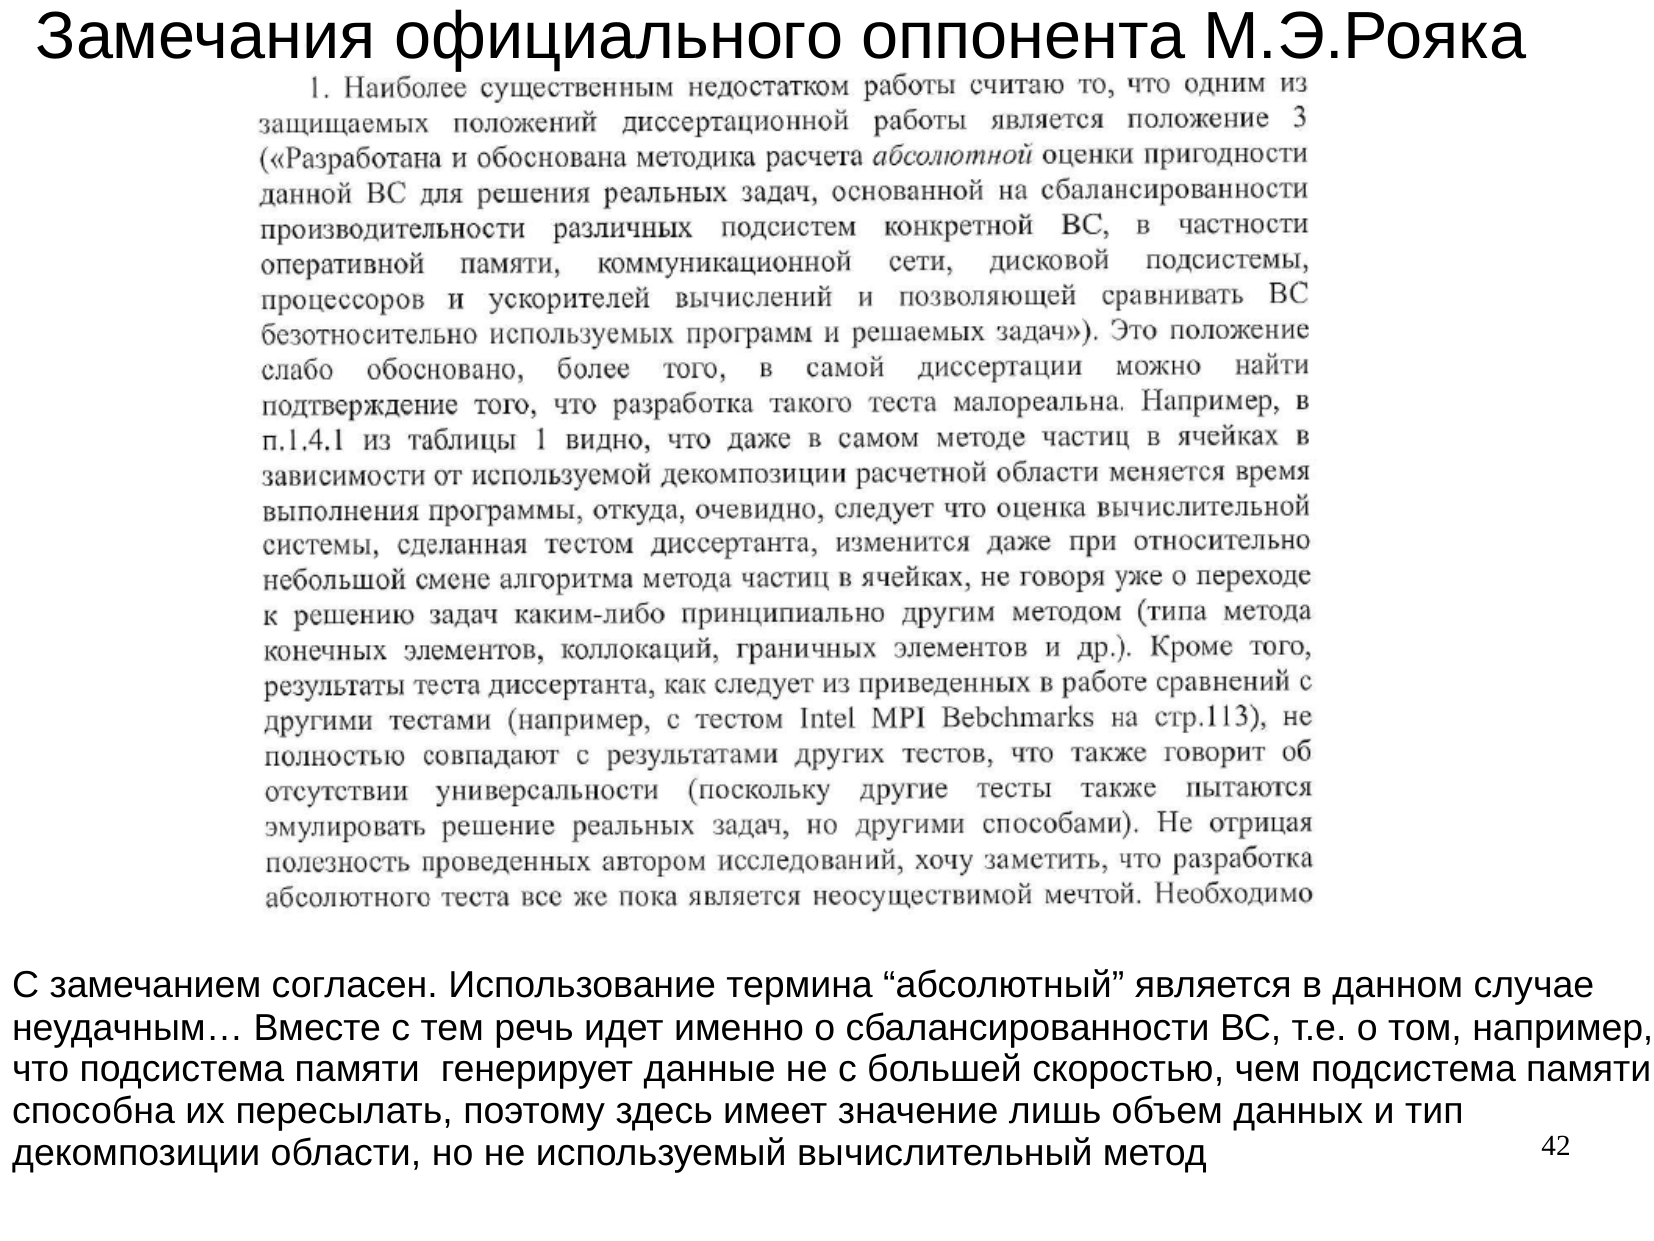

# Замечания официального оппонента М.Э.Рояка
С замечанием согласен. Использование термина “абсолютный” является в данном случае
неудачным… Вместе с тем речь идет именно о сбалансированности ВС, т.е. о том, например,
что подсистема памяти генерирует данные не с большей скоростью, чем подсистема памяти
способна их пересылать, поэтому здесь имеет значение лишь объем данных и тип
декомпозиции области, но не используемый вычислительный метод
42